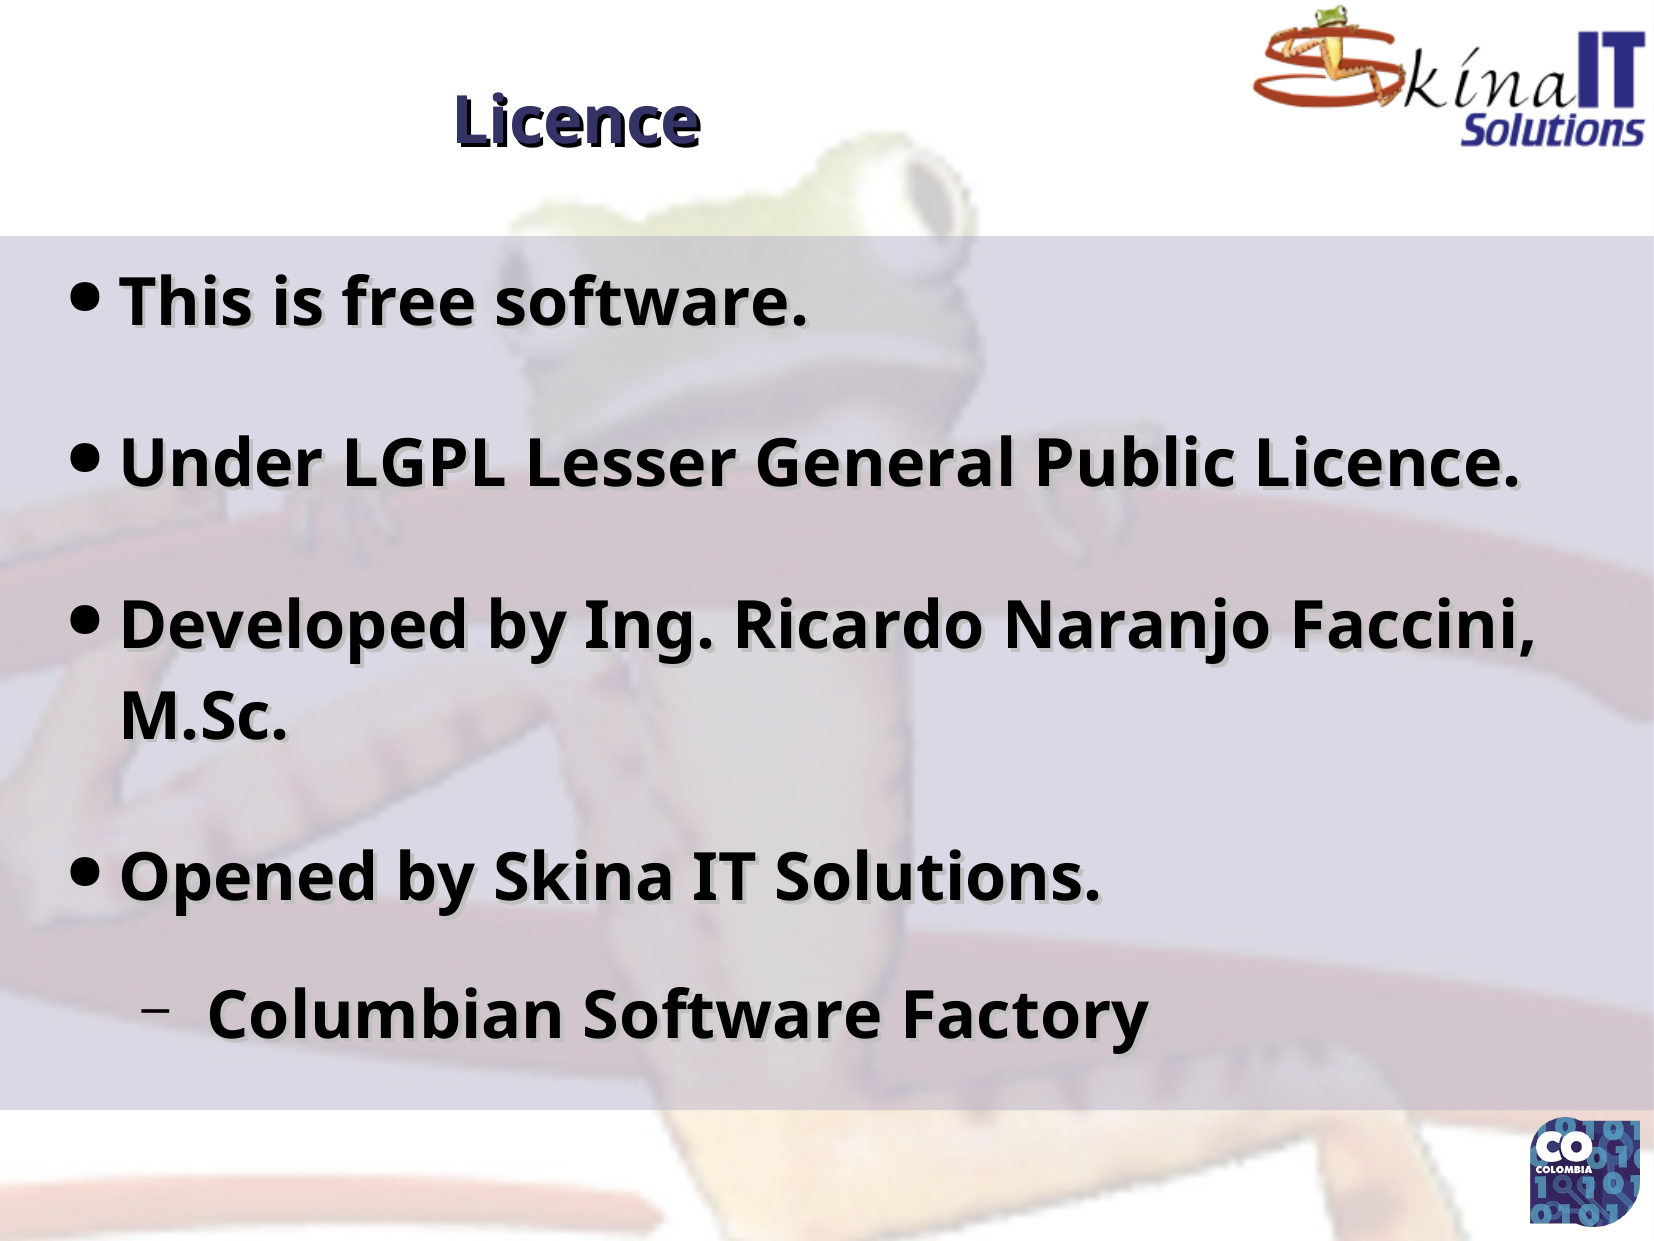

# Licence
This is free software.
Under LGPL Lesser General Public Licence.
Developed by Ing. Ricardo Naranjo Faccini, M.Sc.
Opened by Skina IT Solutions.
 Columbian Software Factory